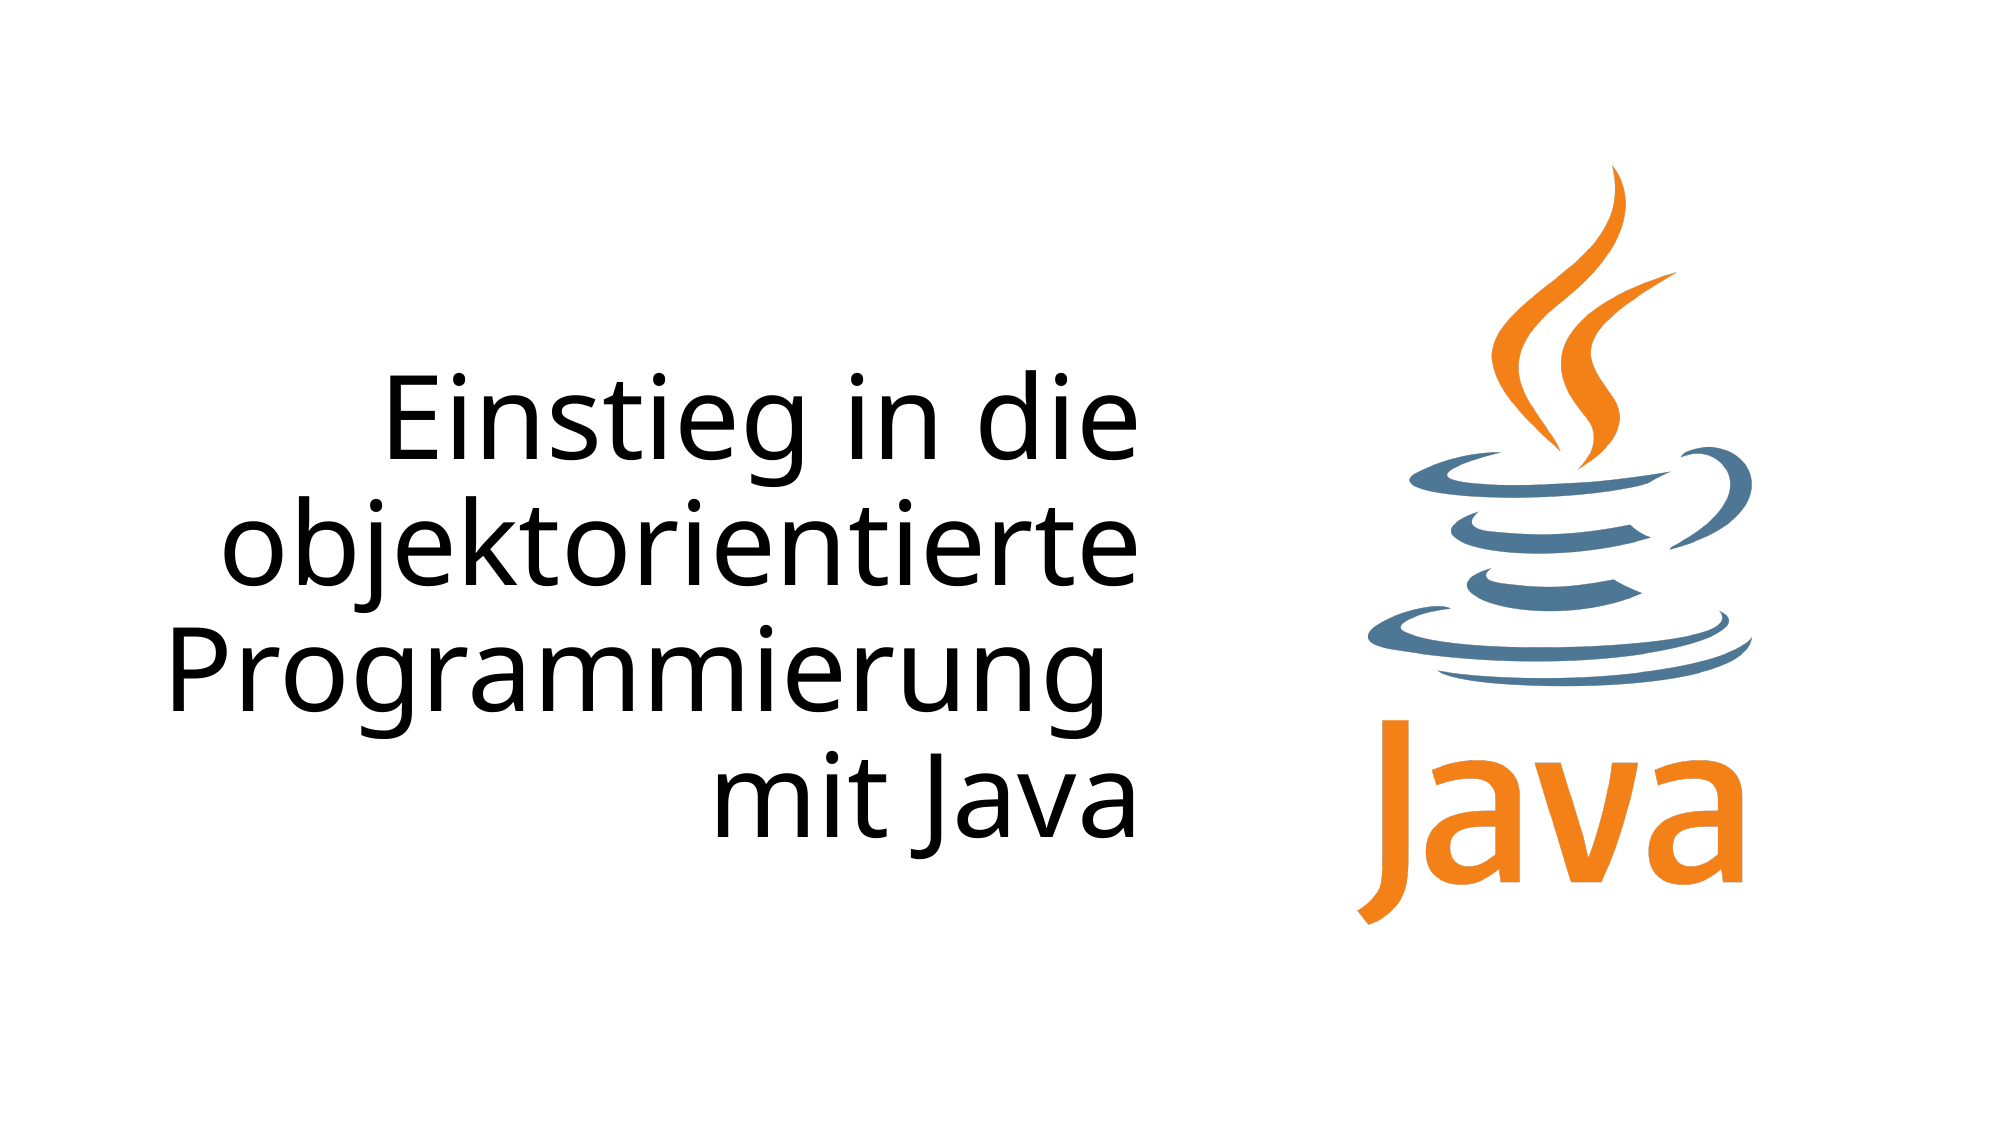

# Einstieg in die objektorientierte Programmierung mit Java